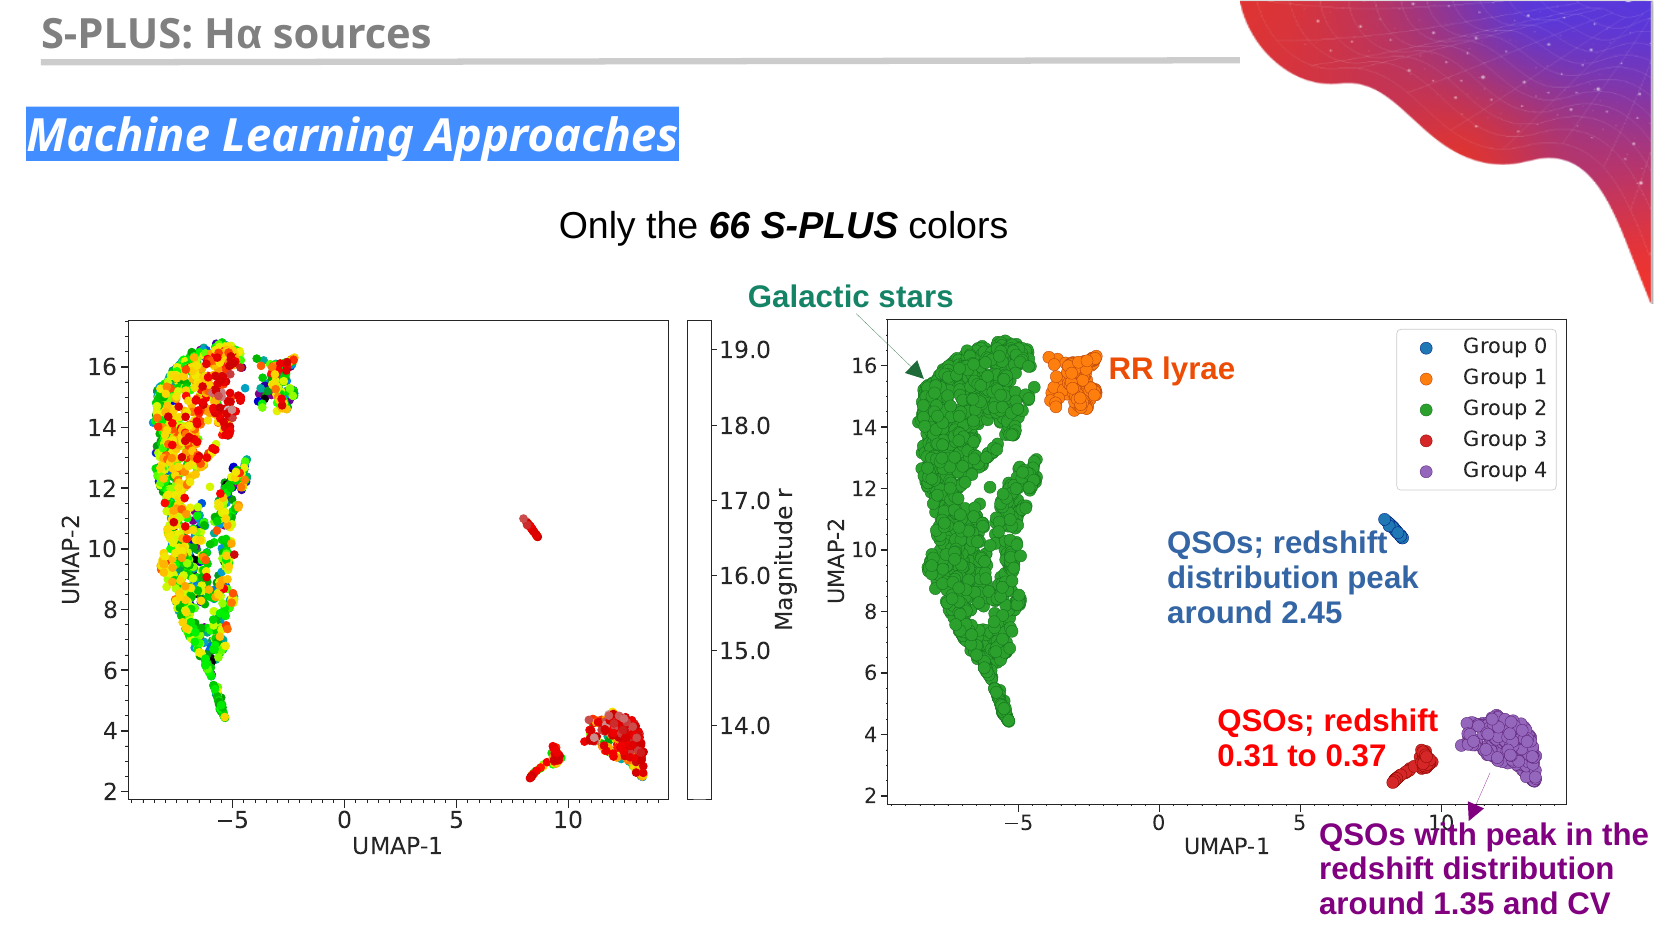

S-PLUS: Hα sources
Machine Learning Approaches
Only the 66 S-PLUS colors
Galactic stars
RR lyrae
QSOs; redshift distribution peak around 2.45
QSOs; redshift 0.31 to 0.37
QSOs with peak in the redshift distribution around 1.35 and CV